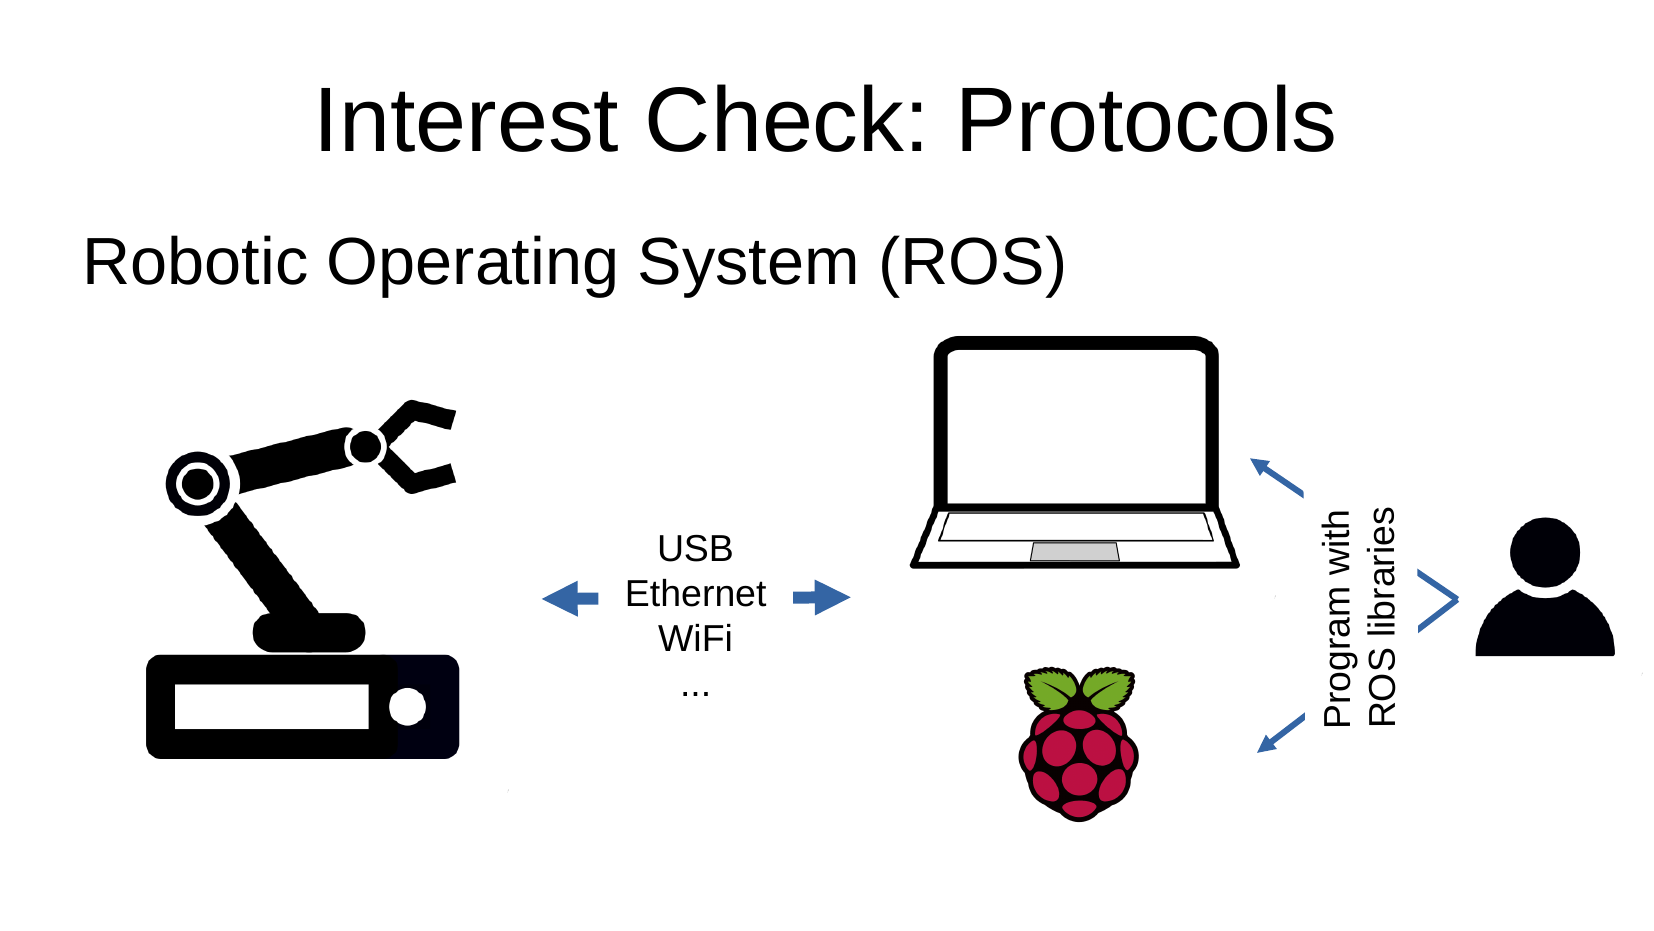

Interest Check: Protocols
Robotic Operating System (ROS)
USB
Ethernet
WiFi
...
Program with ROS libraries